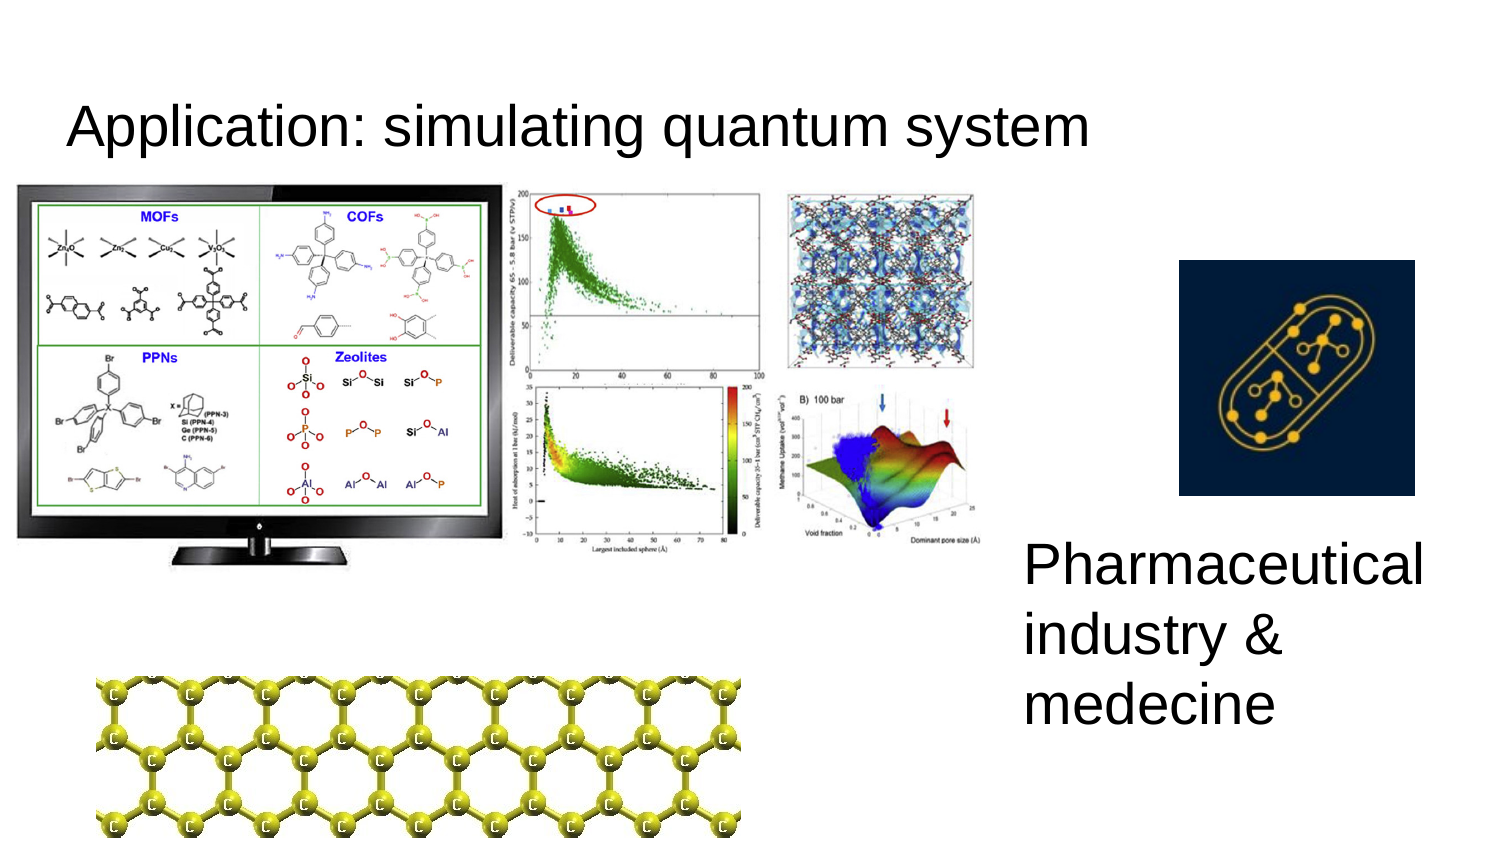

# Application: simulating quantum system
Pharmaceutical industry & medecine